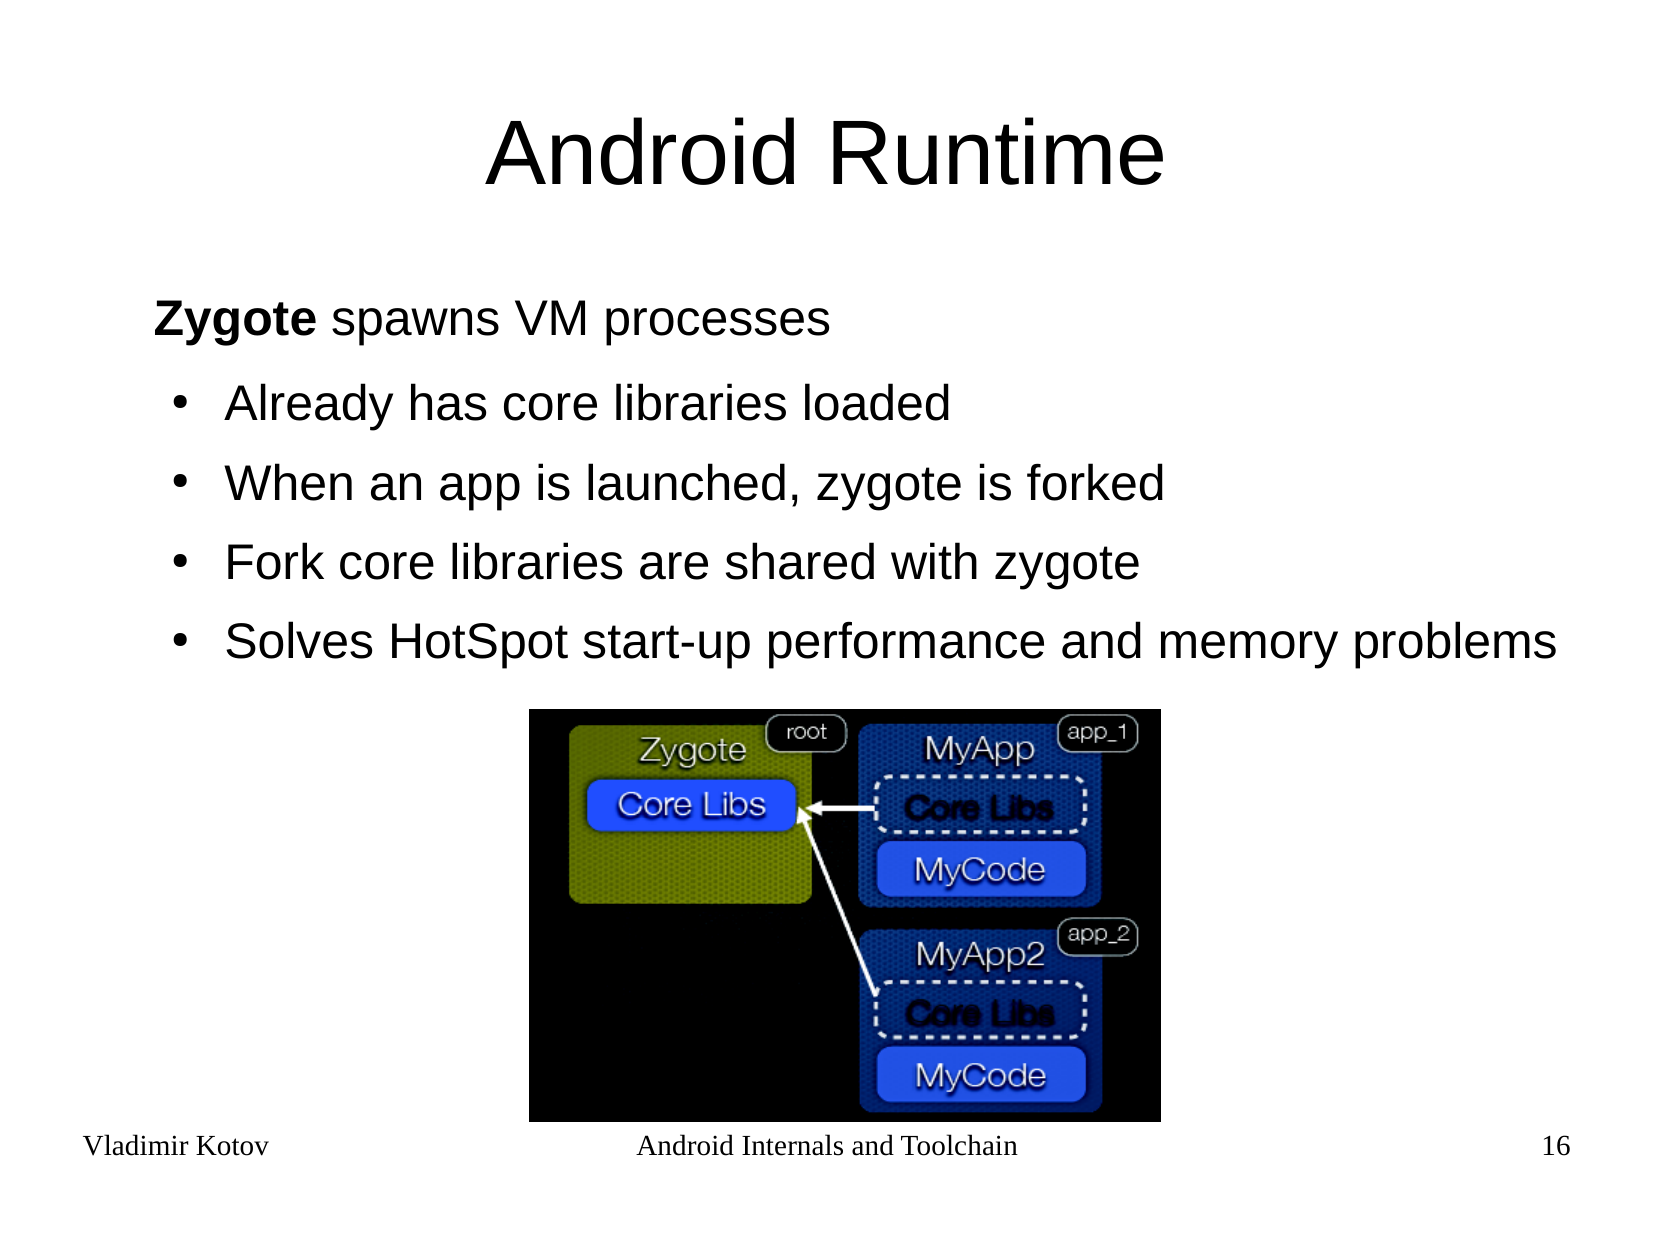

# Android Runtime
Zygote spawns VM processes
Already has core libraries loaded
When an app is launched, zygote is forked
Fork core libraries are shared with zygote
Solves HotSpot start-up performance and memory problems
Vladimir Kotov
Android Internals and Toolchain
16